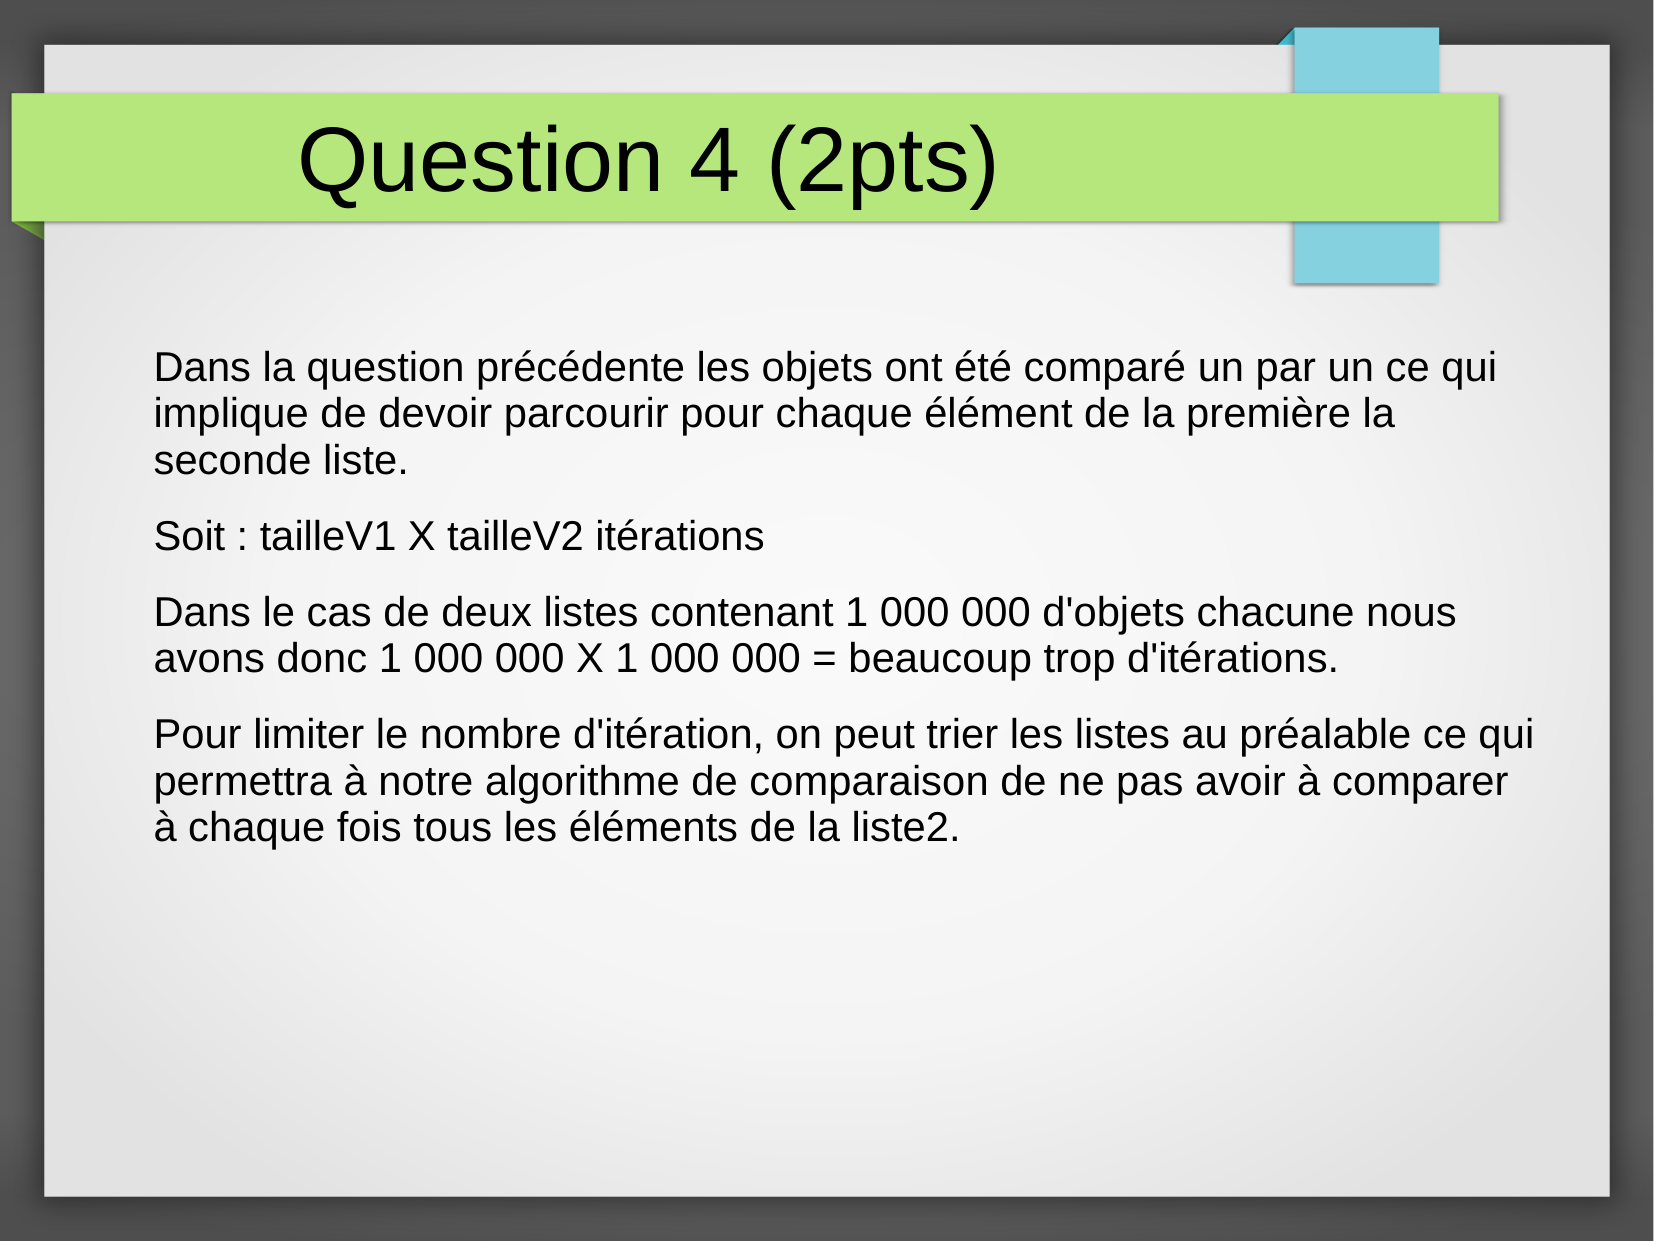

# Question 4 (2pts)
Dans la question précédente les objets ont été comparé un par un ce qui implique de devoir parcourir pour chaque élément de la première la seconde liste.
Soit : tailleV1 X tailleV2 itérations
Dans le cas de deux listes contenant 1 000 000 d'objets chacune nous avons donc 1 000 000 X 1 000 000 = beaucoup trop d'itérations.
Pour limiter le nombre d'itération, on peut trier les listes au préalable ce qui permettra à notre algorithme de comparaison de ne pas avoir à comparer à chaque fois tous les éléments de la liste2.